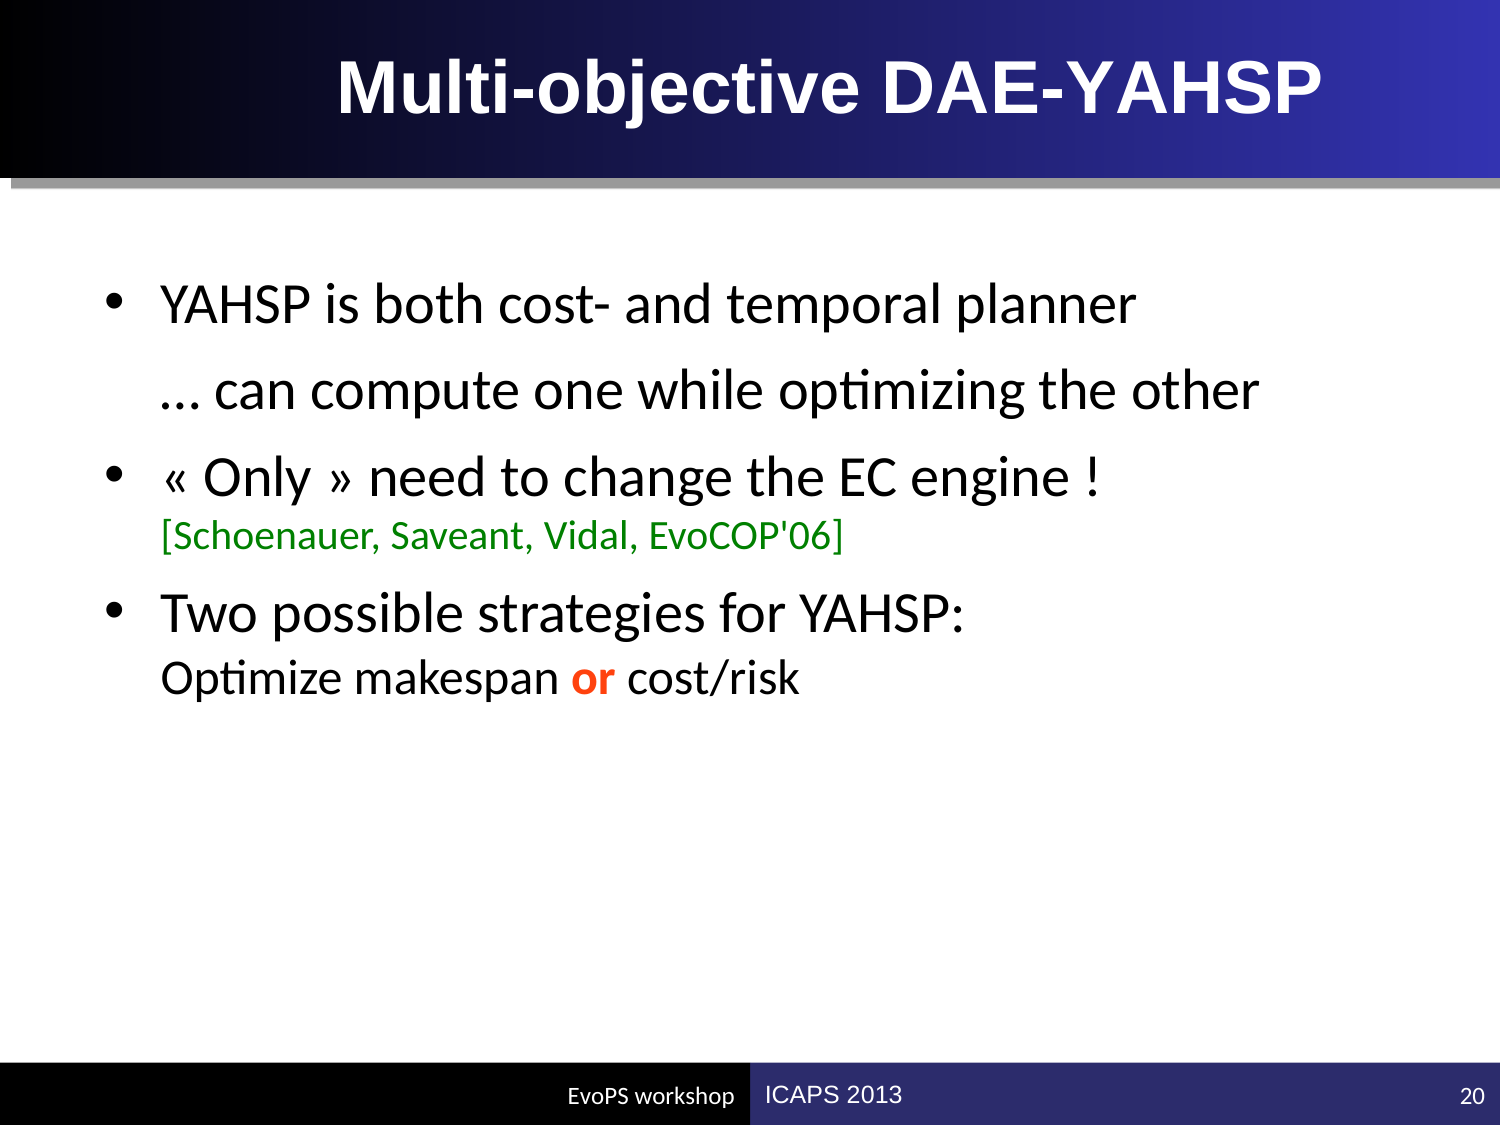

Multi-objective DAE-YAHSP
# YAHSP is both cost- and temporal planner
… can compute one while optimizing the other
« Only » need to change the EC engine !
[Schoenauer, Saveant, Vidal, EvoCOP'06]
Two possible strategies for YAHSP:
Optimize makespan or cost/risk
20